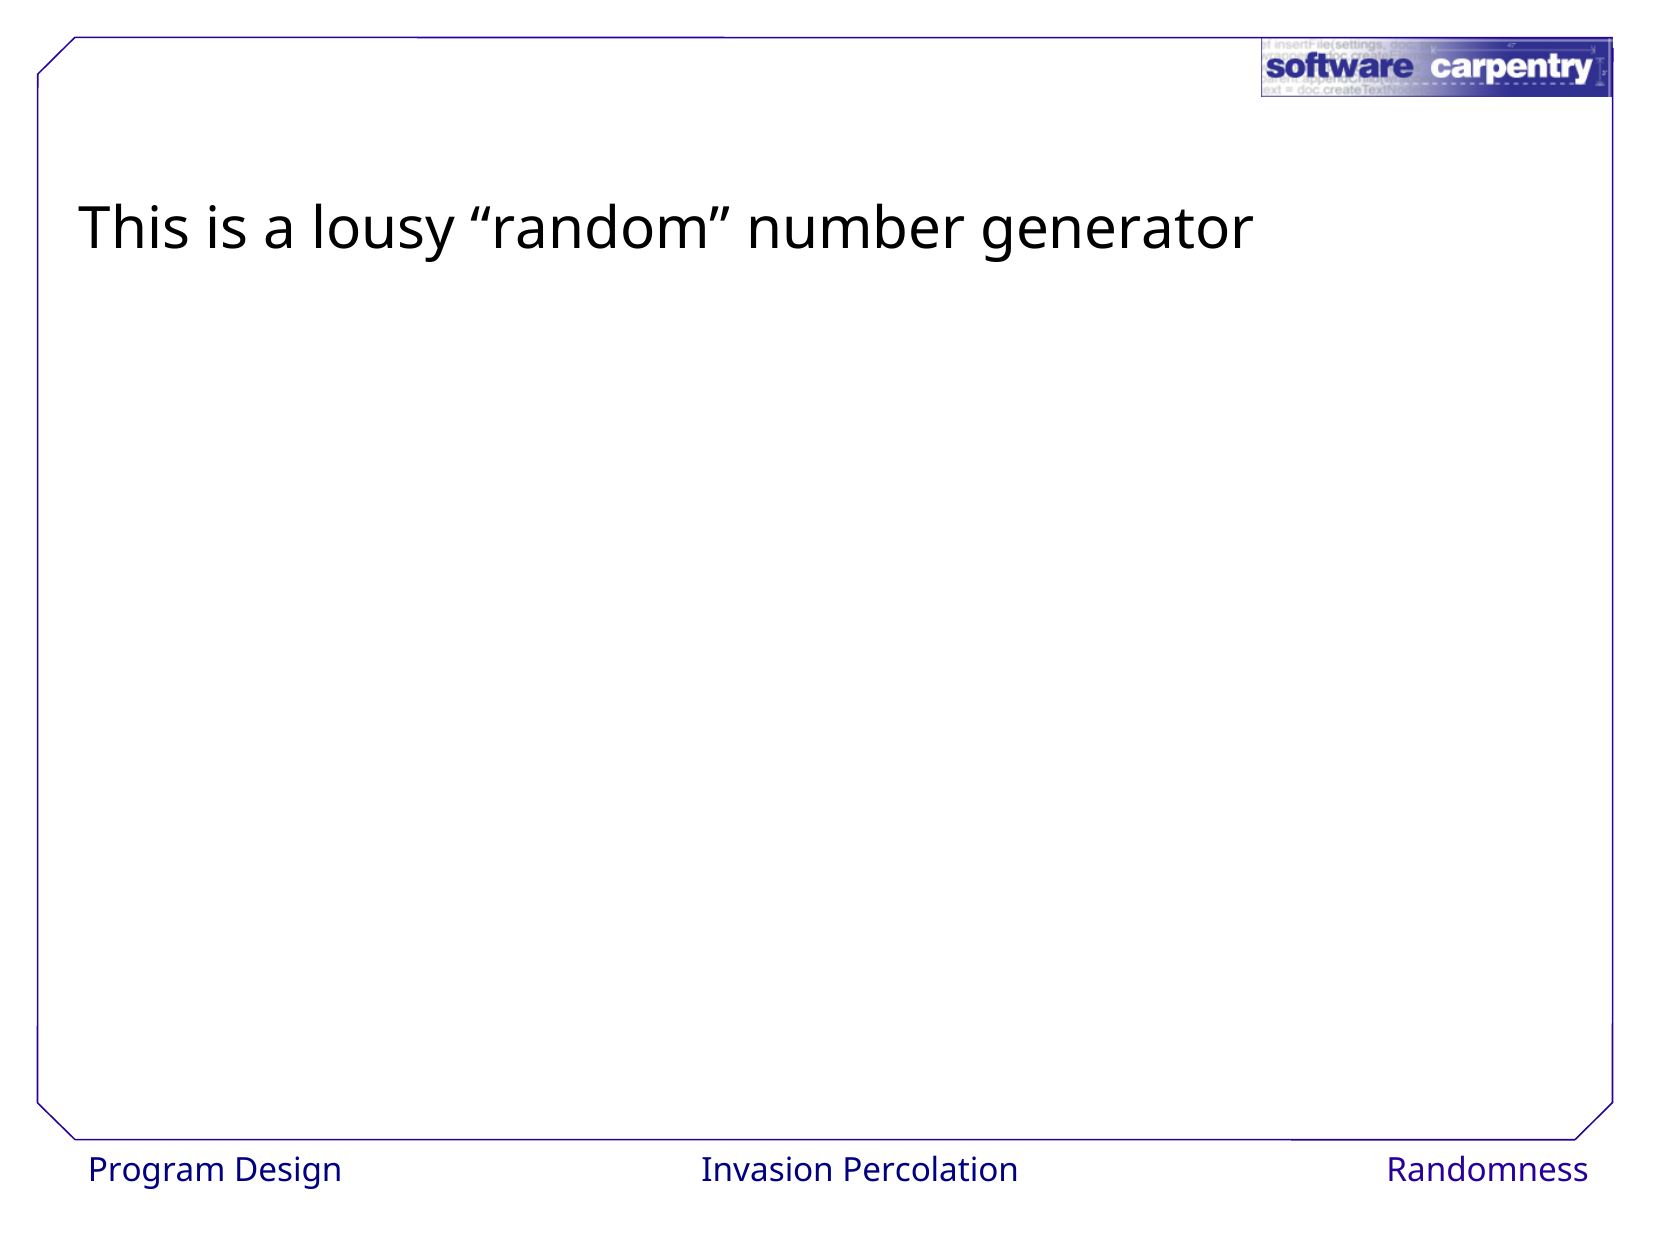

This is a lousy “random” number generator